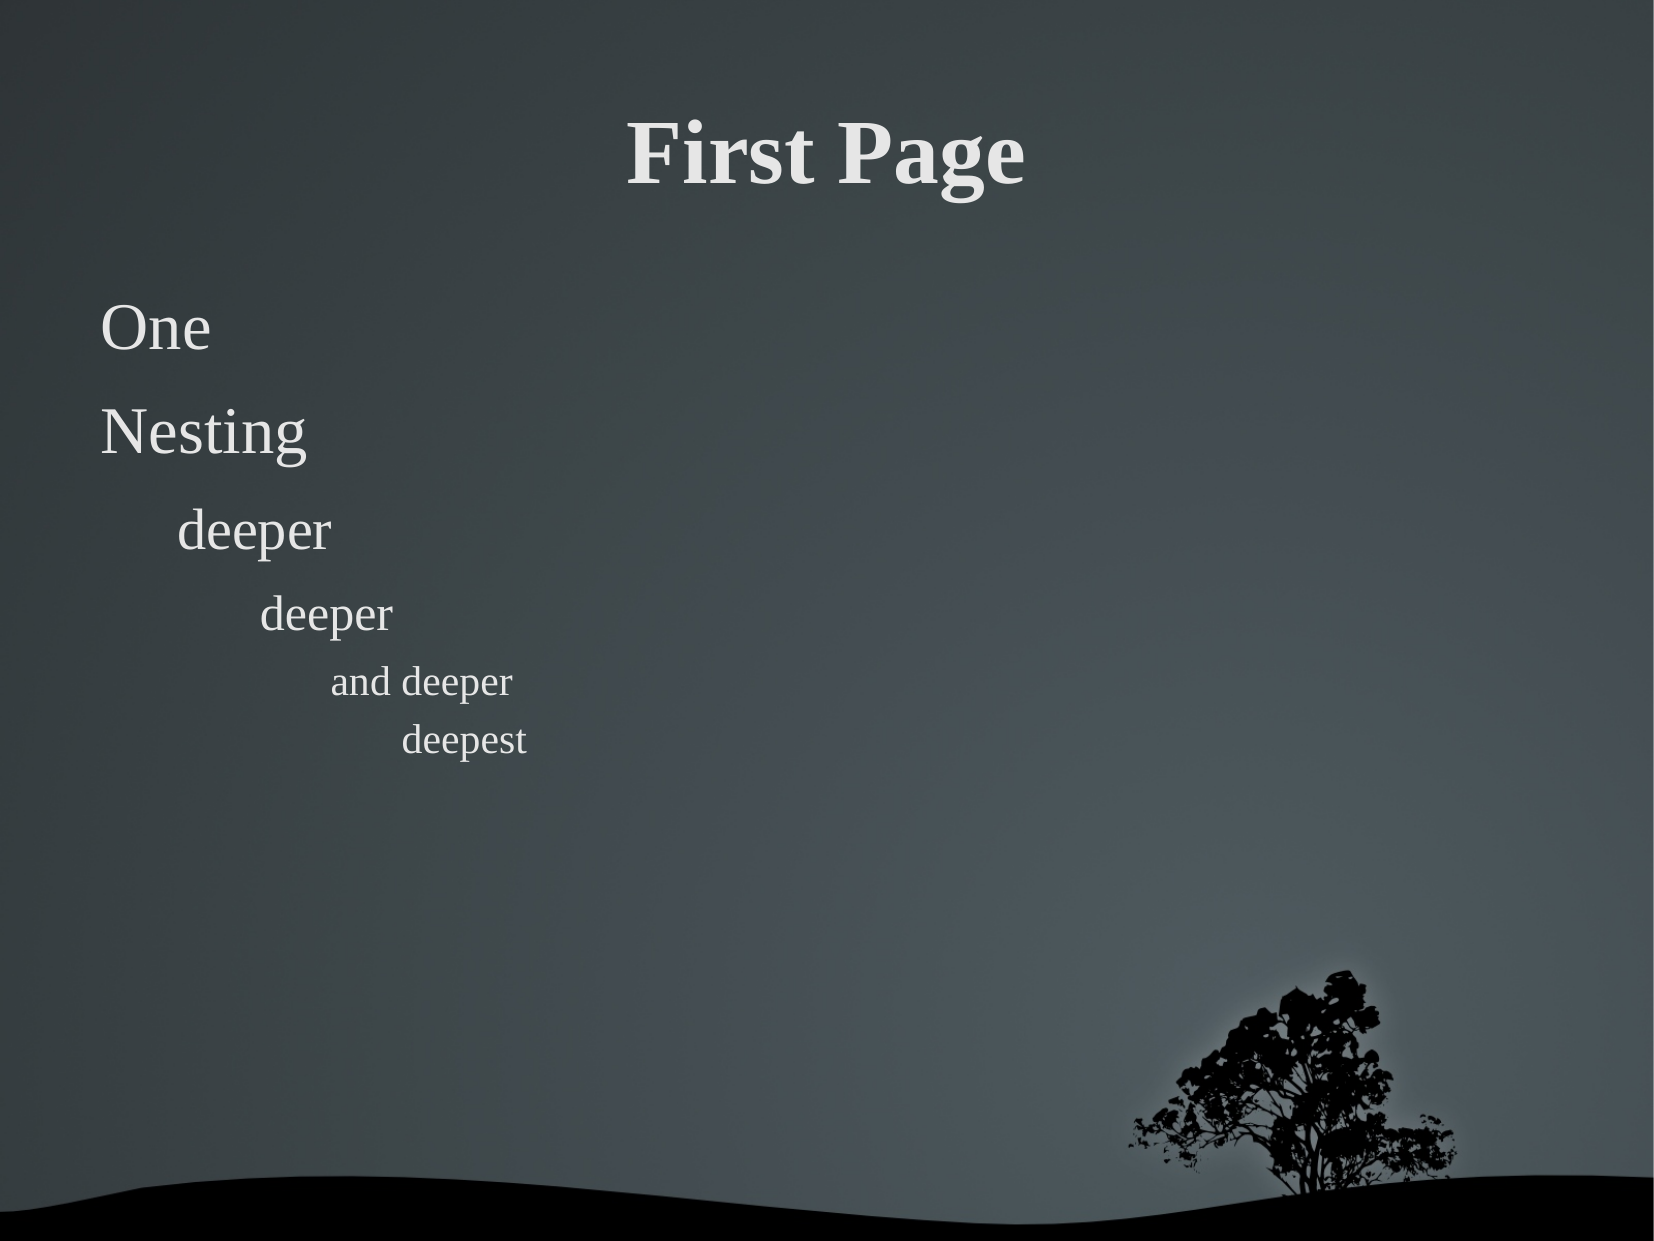

# First Page
One
Nesting
deeper
deeper
and deeper
deepest